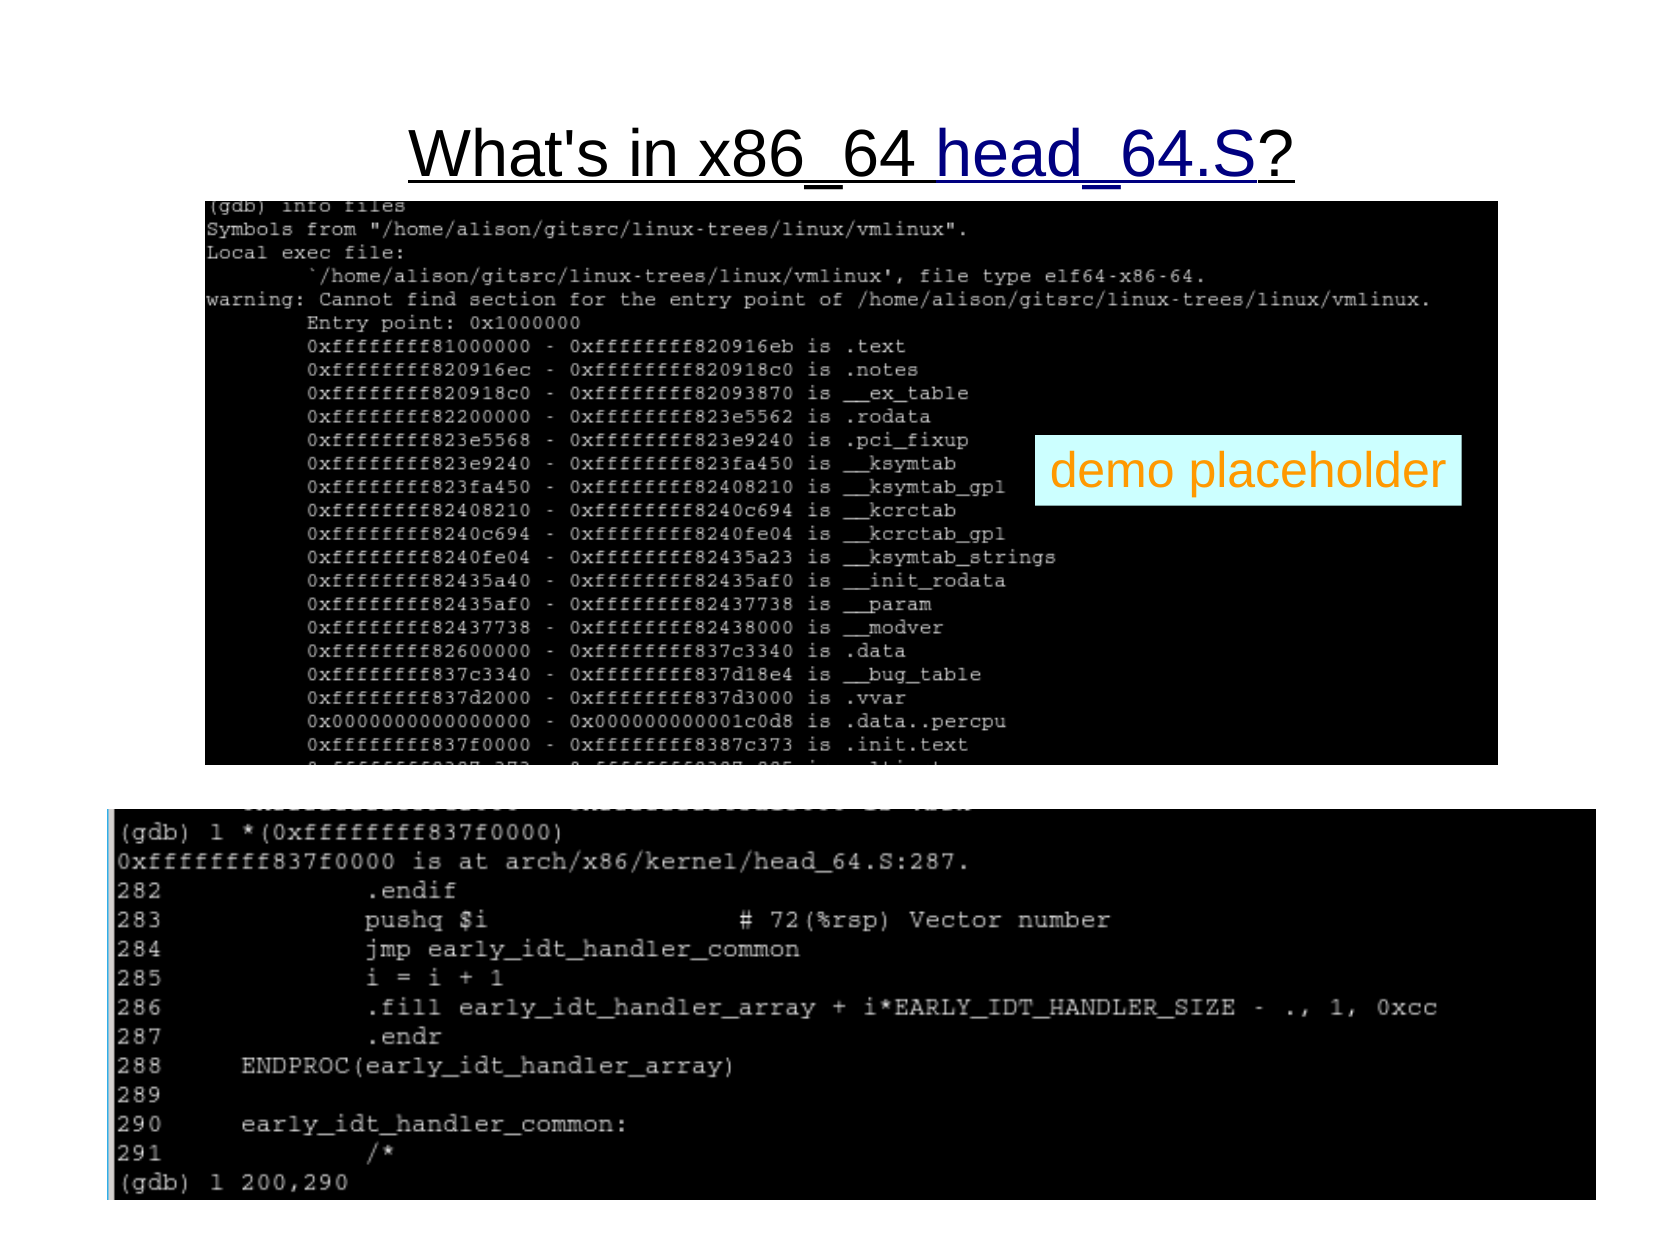

# What's in x86_64 head_64.S?
demo placeholder
25